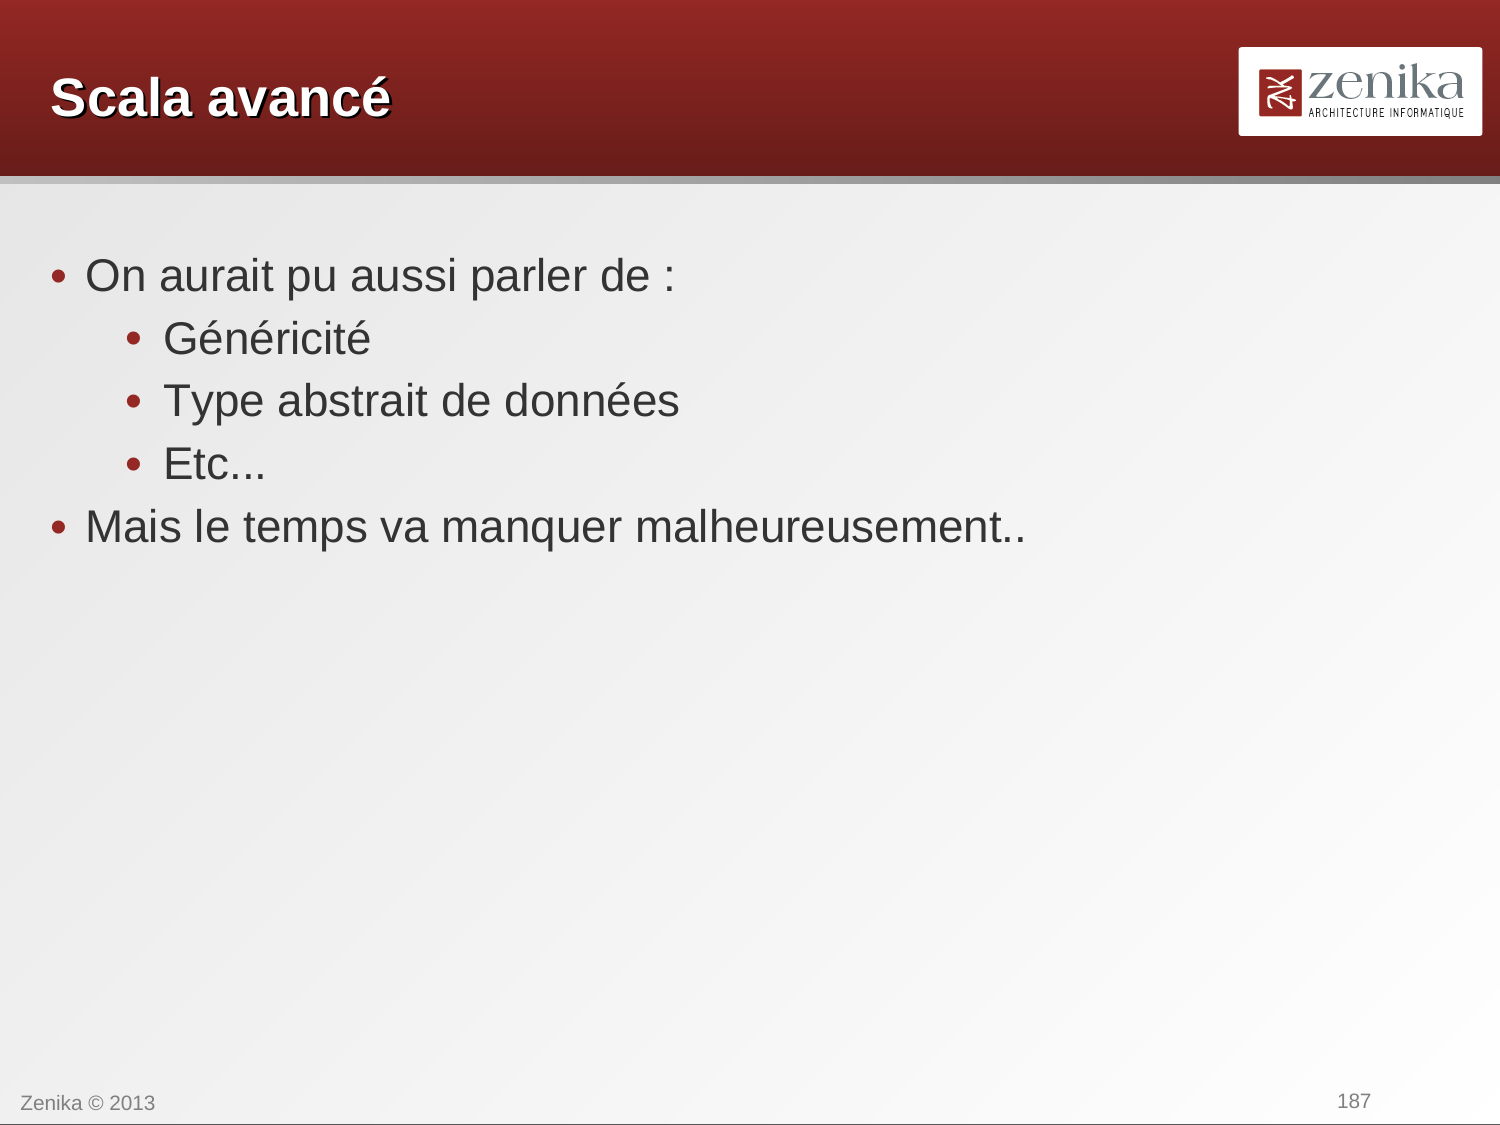

# Scala avancé
On aurait pu aussi parler de :
Généricité
Type abstrait de données
Etc...
Mais le temps va manquer malheureusement..